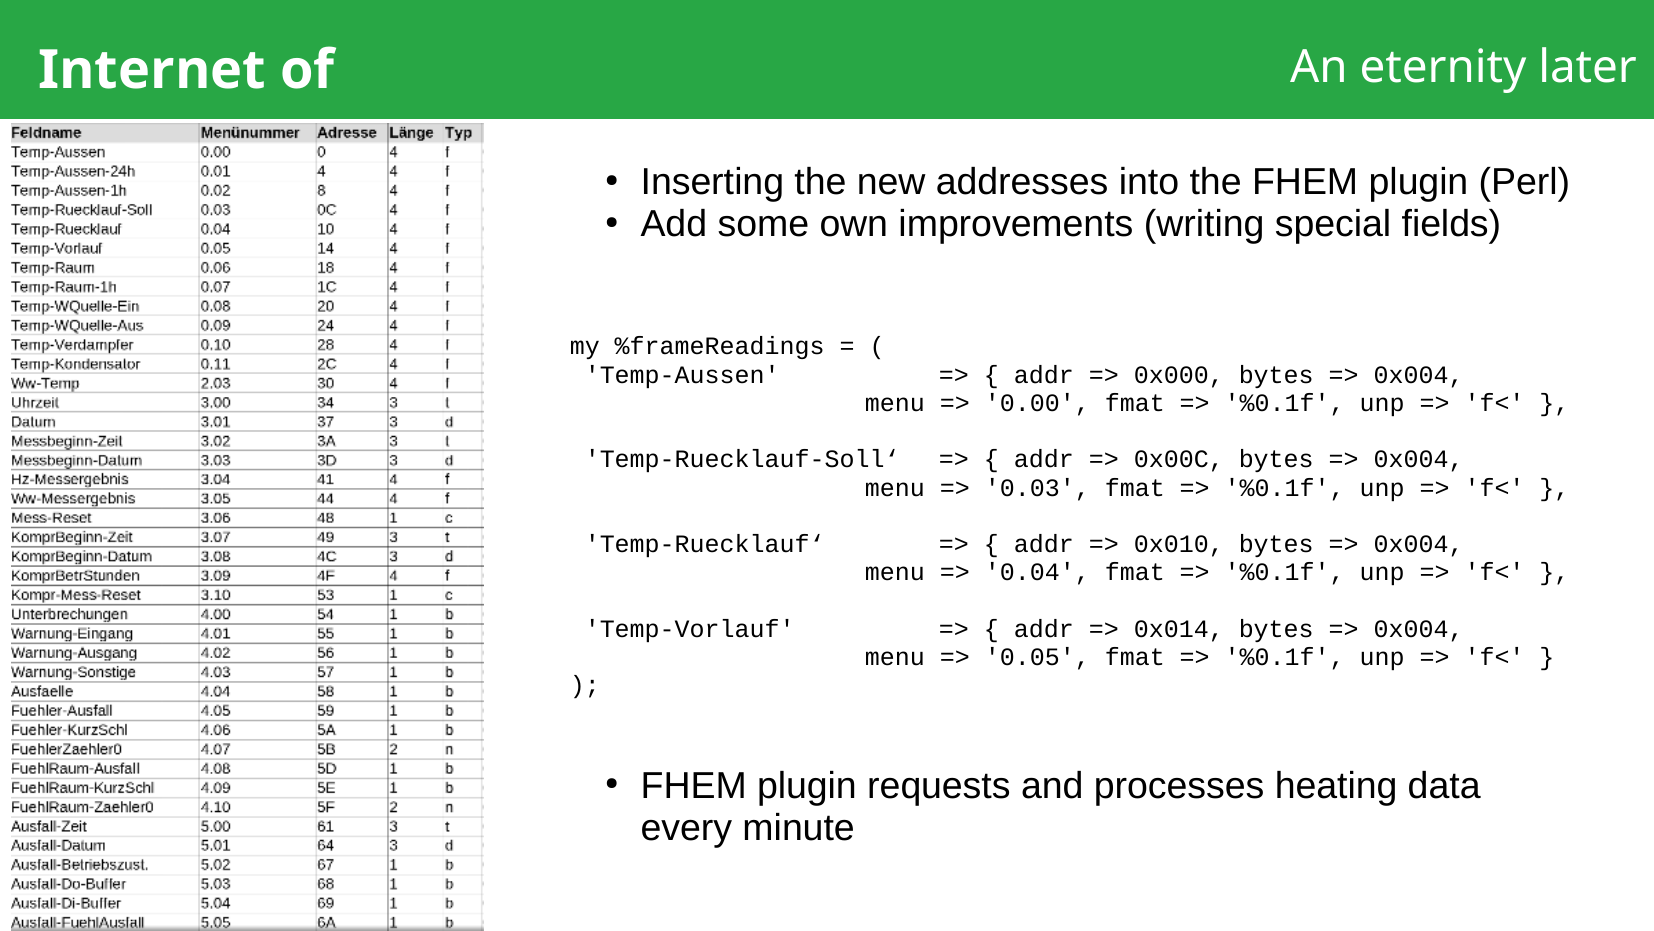

Internet of Things
An eternity later
Inserting the new addresses into the FHEM plugin (Perl)
Add some own improvements (writing special fields)
my %frameReadings = (
 'Temp-Aussen'			=> { addr => 0x000, bytes => 0x004,
				menu => '0.00', fmat => '%0.1f', unp => 'f<' },
 'Temp-Ruecklauf-Soll‘	=> { addr => 0x00C, bytes => 0x004,
				menu => '0.03', fmat => '%0.1f', unp => 'f<' },
 'Temp-Ruecklauf‘		=> { addr => 0x010, bytes => 0x004,
				menu => '0.04', fmat => '%0.1f', unp => 'f<' },
 'Temp-Vorlauf'		=> { addr => 0x014, bytes => 0x004,
				menu => '0.05', fmat => '%0.1f', unp => 'f<' }
);
FHEM plugin requests and processes heating data every minute